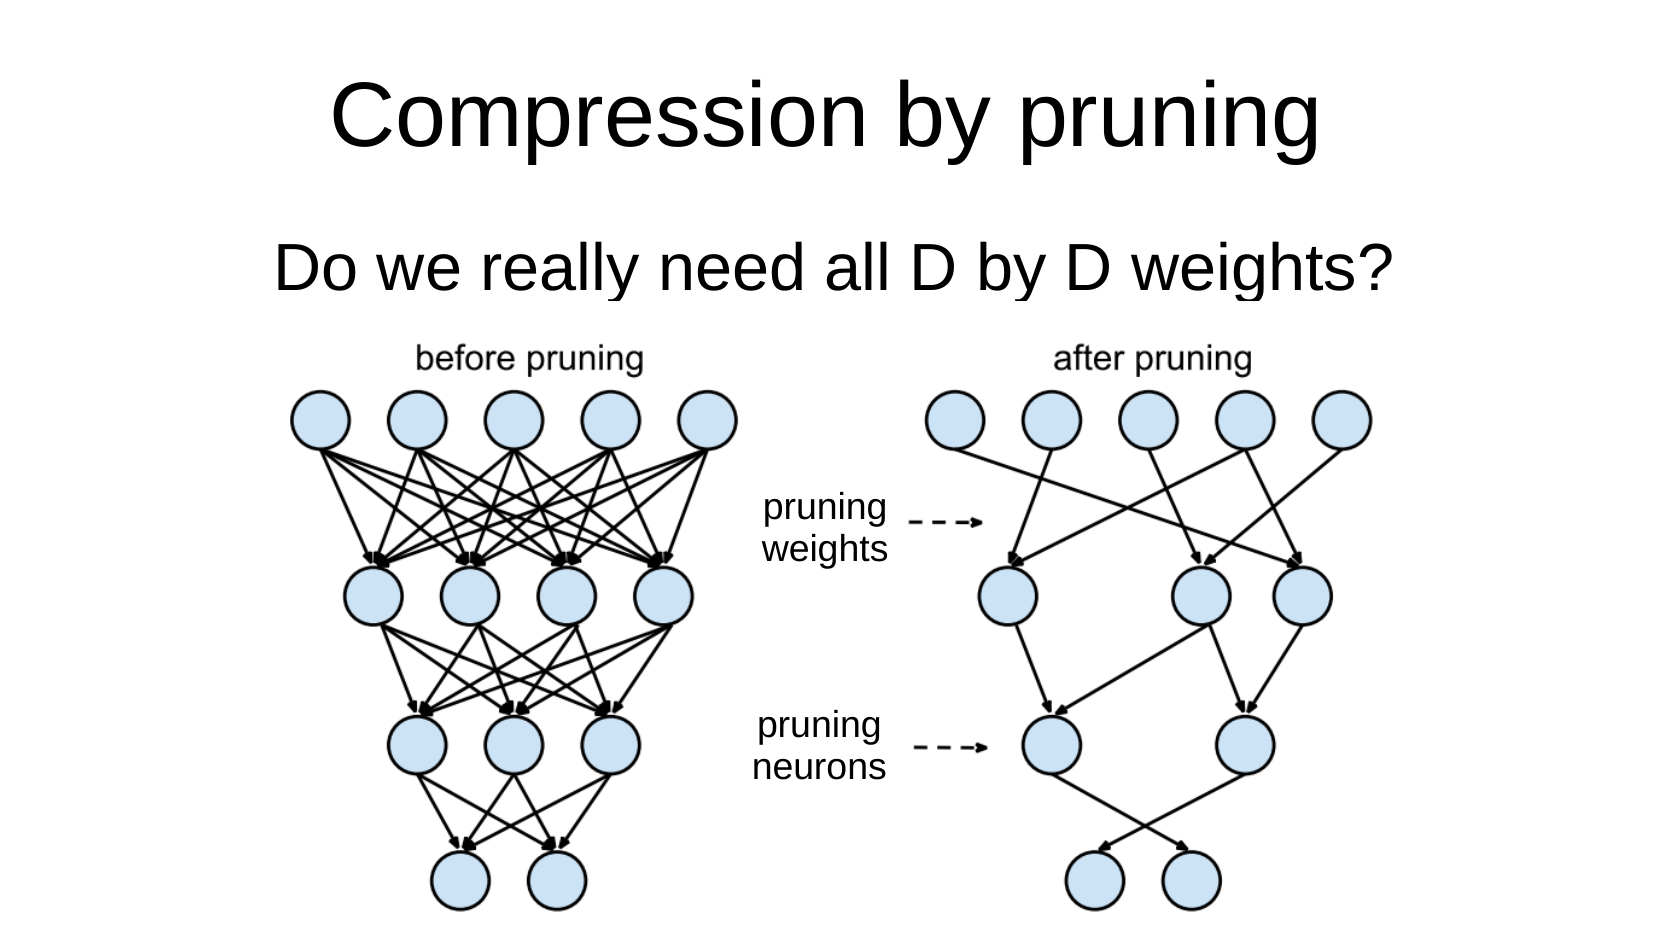

# Compression by pruning
Do we really need all D by D weights?
pruning
weights
pruning
neurons